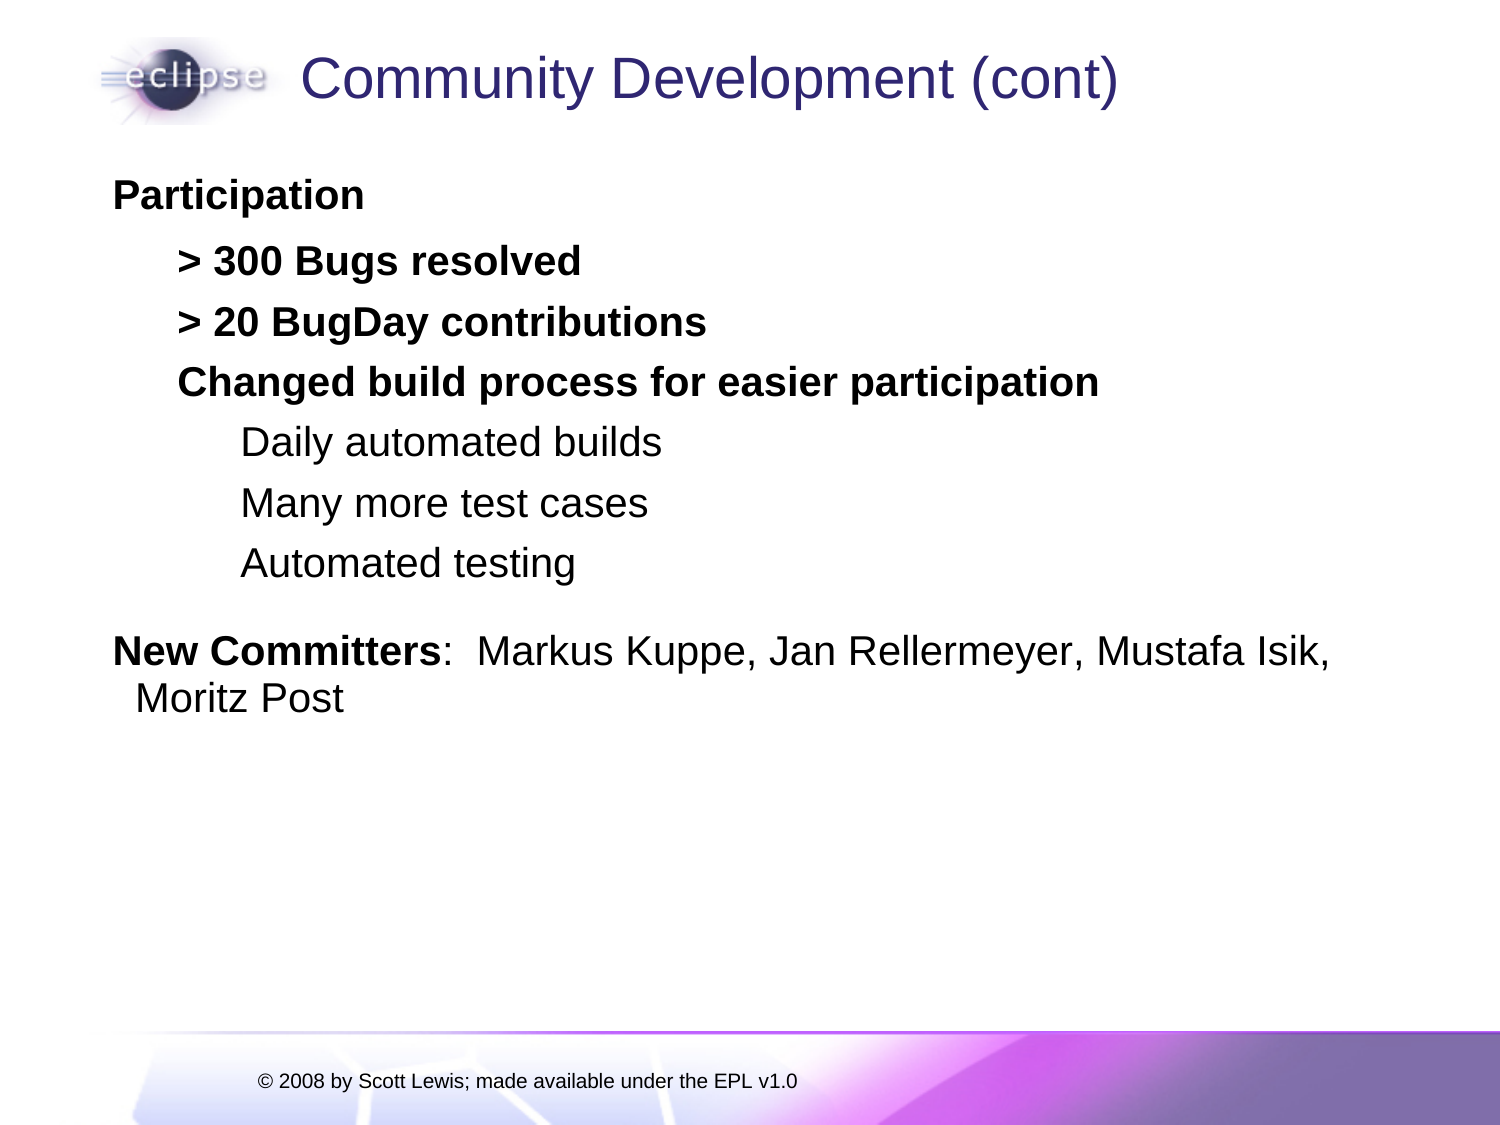

# Community Development (cont)‏
Participation
> 300 Bugs resolved
> 20 BugDay contributions
Changed build process for easier participation
Daily automated builds
Many more test cases
Automated testing
New Committers: Markus Kuppe, Jan Rellermeyer, Mustafa Isik, Moritz Post